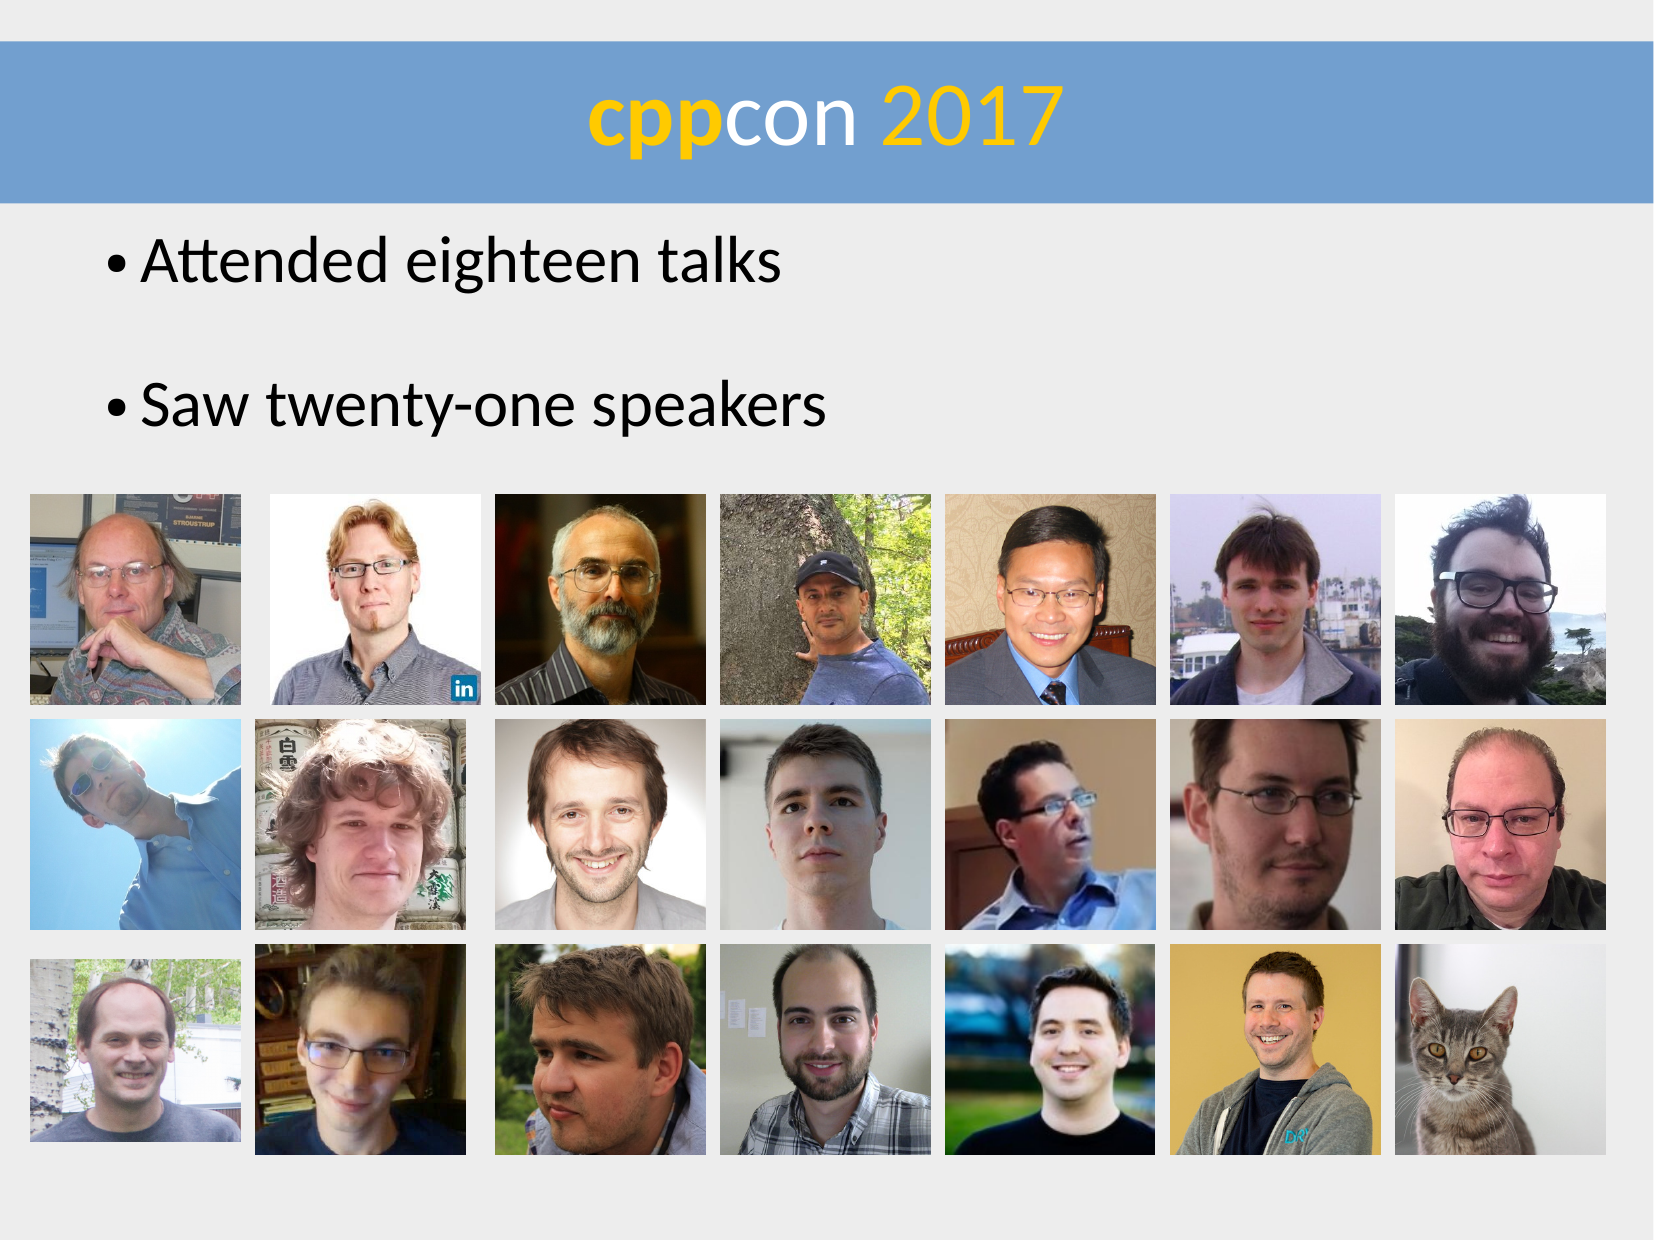

# cppcon 2017
Attended eighteen talks
Saw twenty-one speakers